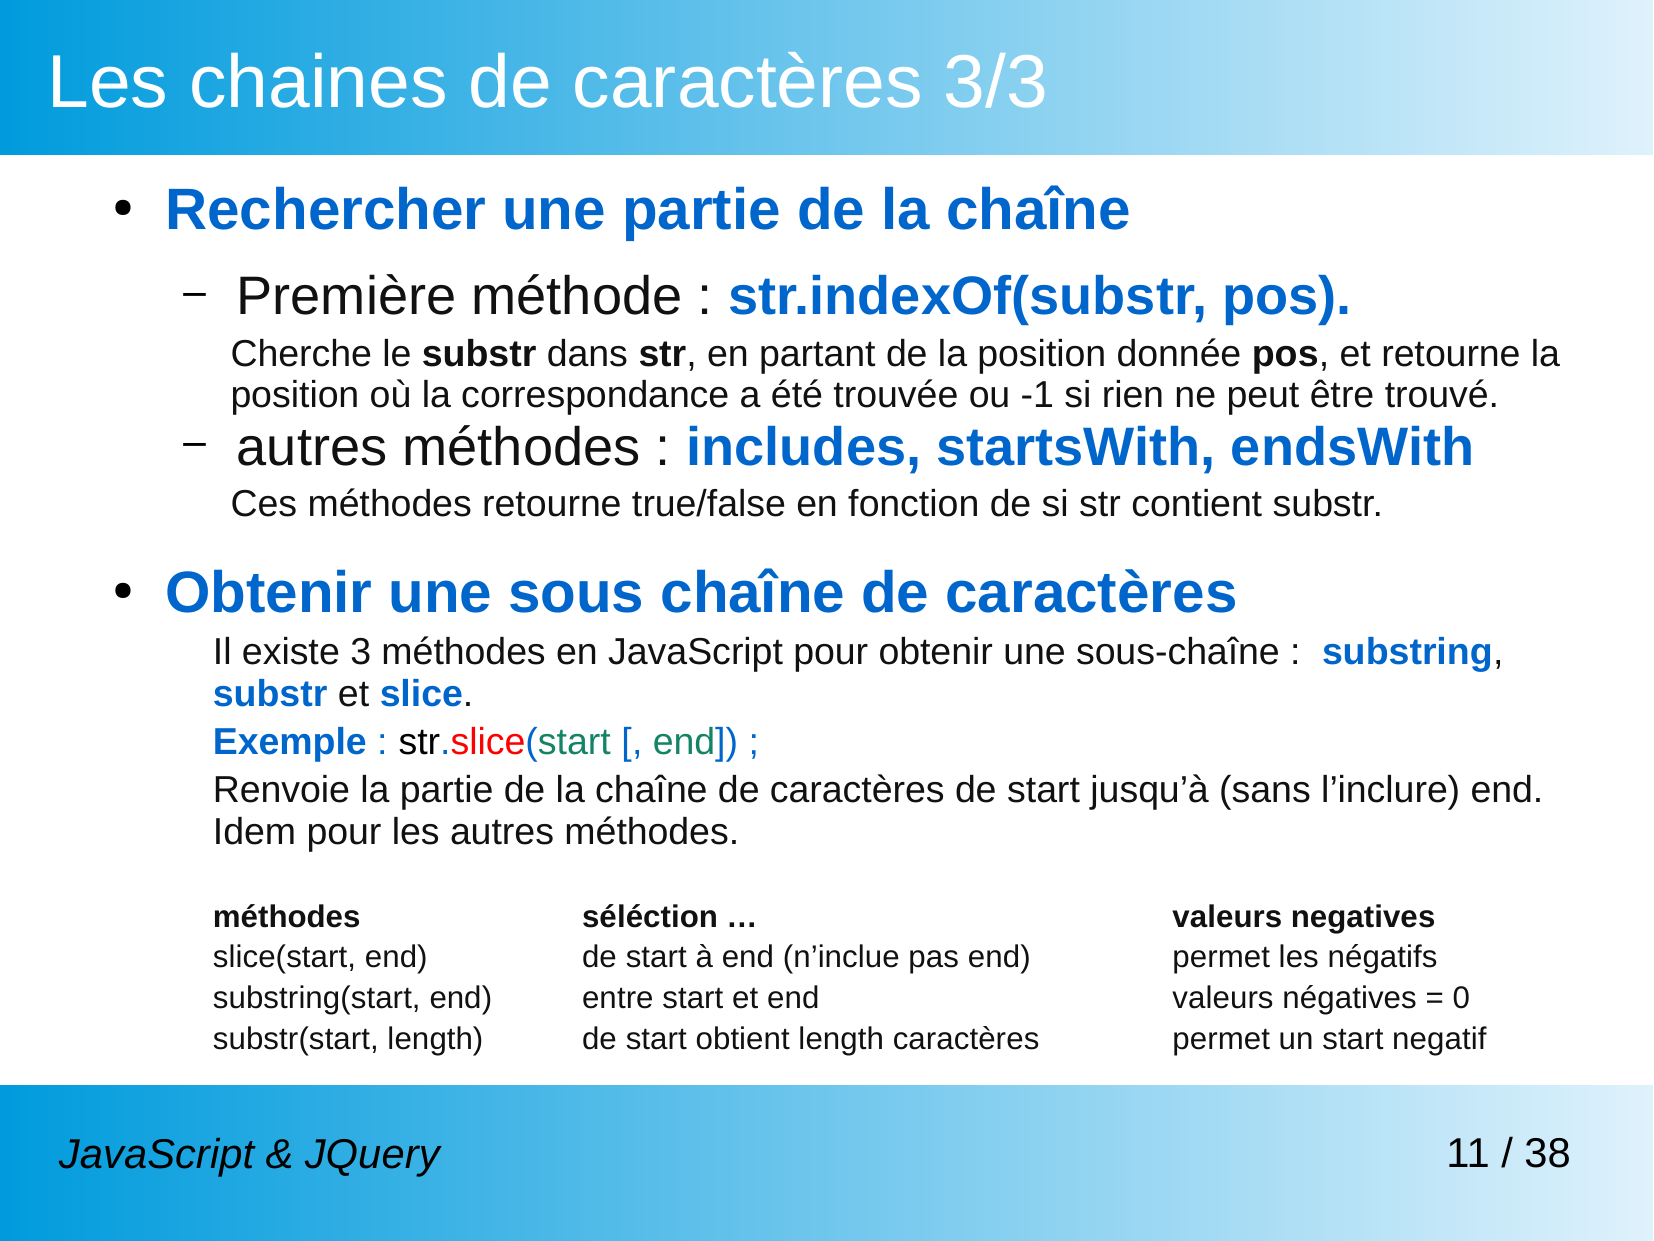

# Les chaines de caractères 3/3
Rechercher une partie de la chaîne
Première méthode : str.indexOf(substr, pos).
Cherche le substr dans str, en partant de la position donnée pos, et retourne la position où la correspondance a été trouvée ou -1 si rien ne peut être trouvé.
autres méthodes : includes, startsWith, endsWith
Ces méthodes retourne true/false en fonction de si str contient substr.
Obtenir une sous chaîne de caractères
Il existe 3 méthodes en JavaScript pour obtenir une sous-chaîne : substring, substr et slice.
Exemple : str.slice(start [, end]) ;
Renvoie la partie de la chaîne de caractères de start jusqu’à (sans l’inclure) end. Idem pour les autres méthodes.
méthodes 			séléction … 						valeurs negatives
slice(start, end) 		de start à end (n’inclue pas end) 		permet les négatifs
substring(start, end) 		entre start et end 					valeurs négatives = 0
substr(start, length) 		de start obtient length caractères 		permet un start negatif